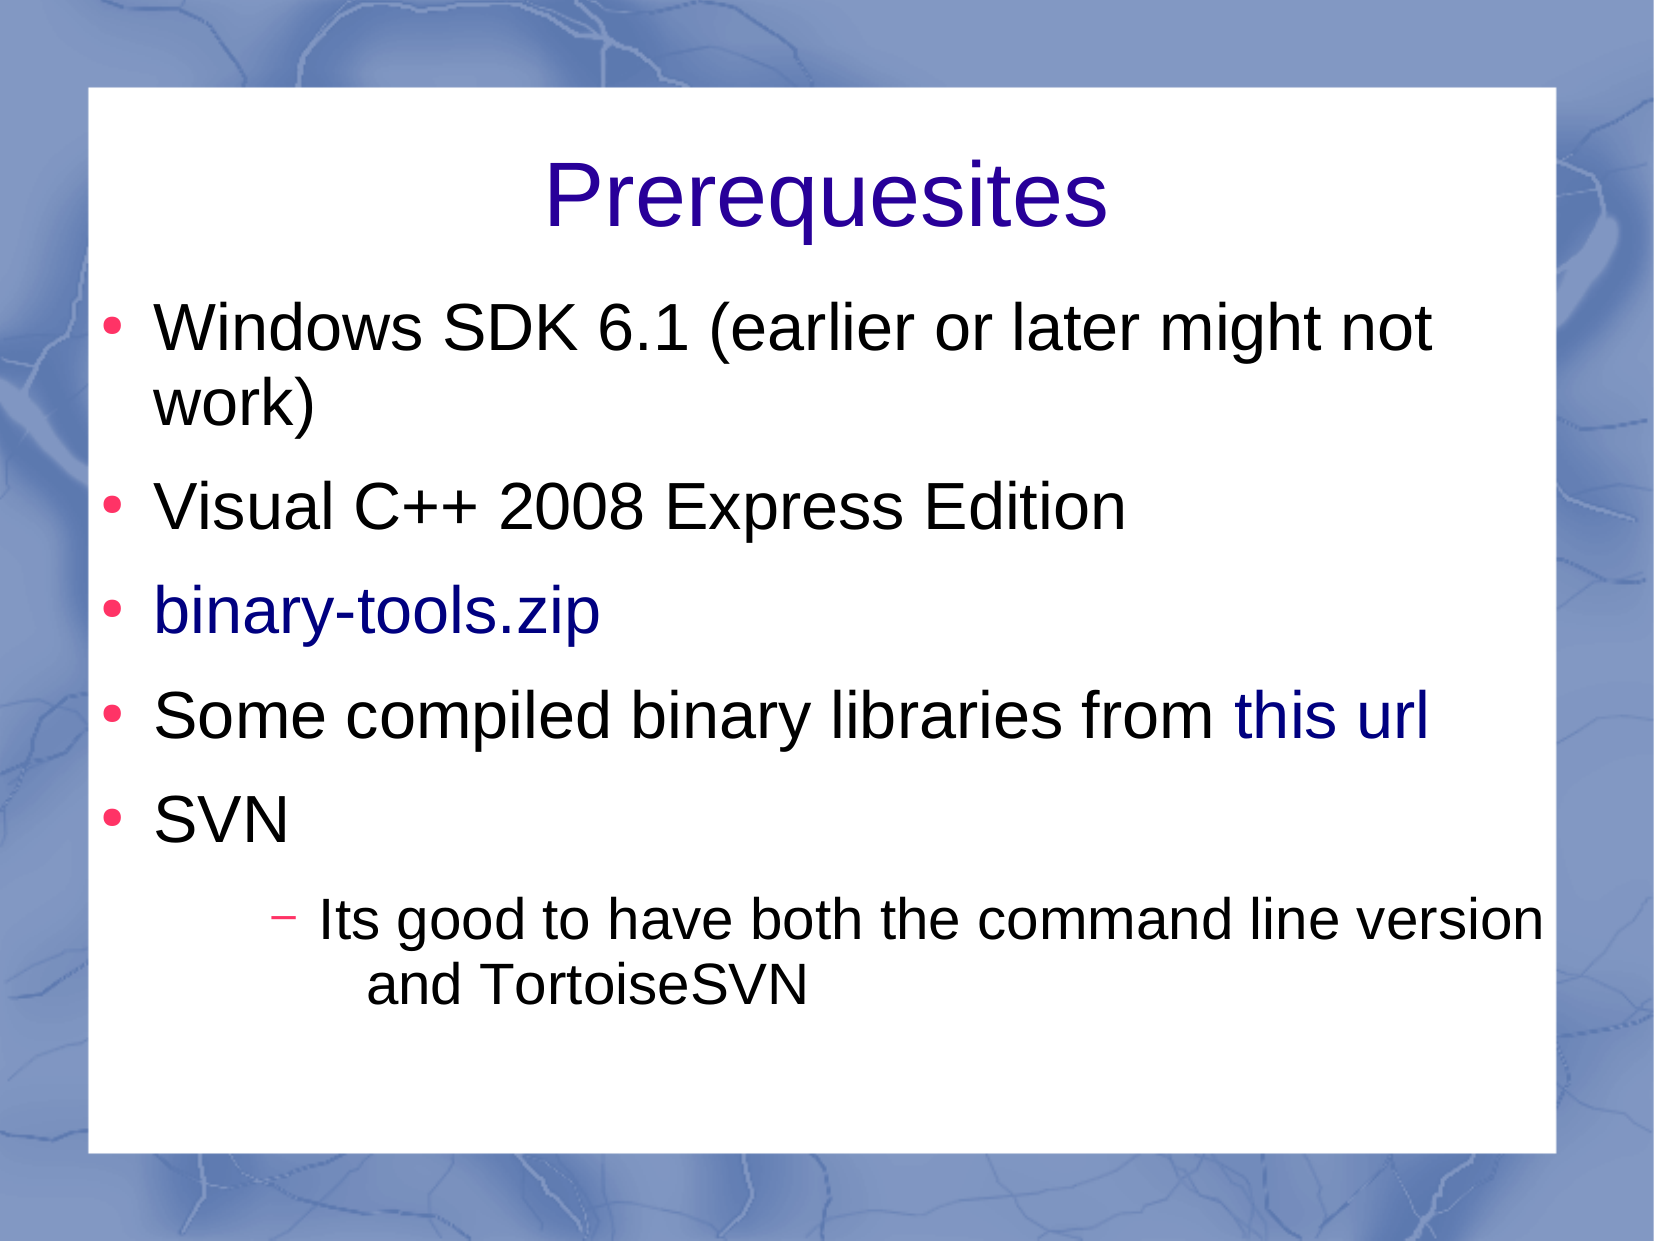

# Prerequesites
Windows SDK 6.1 (earlier or later might not work)
Visual C++ 2008 Express Edition
binary-tools.zip
Some compiled binary libraries from this url
SVN
Its good to have both the command line version and TortoiseSVN